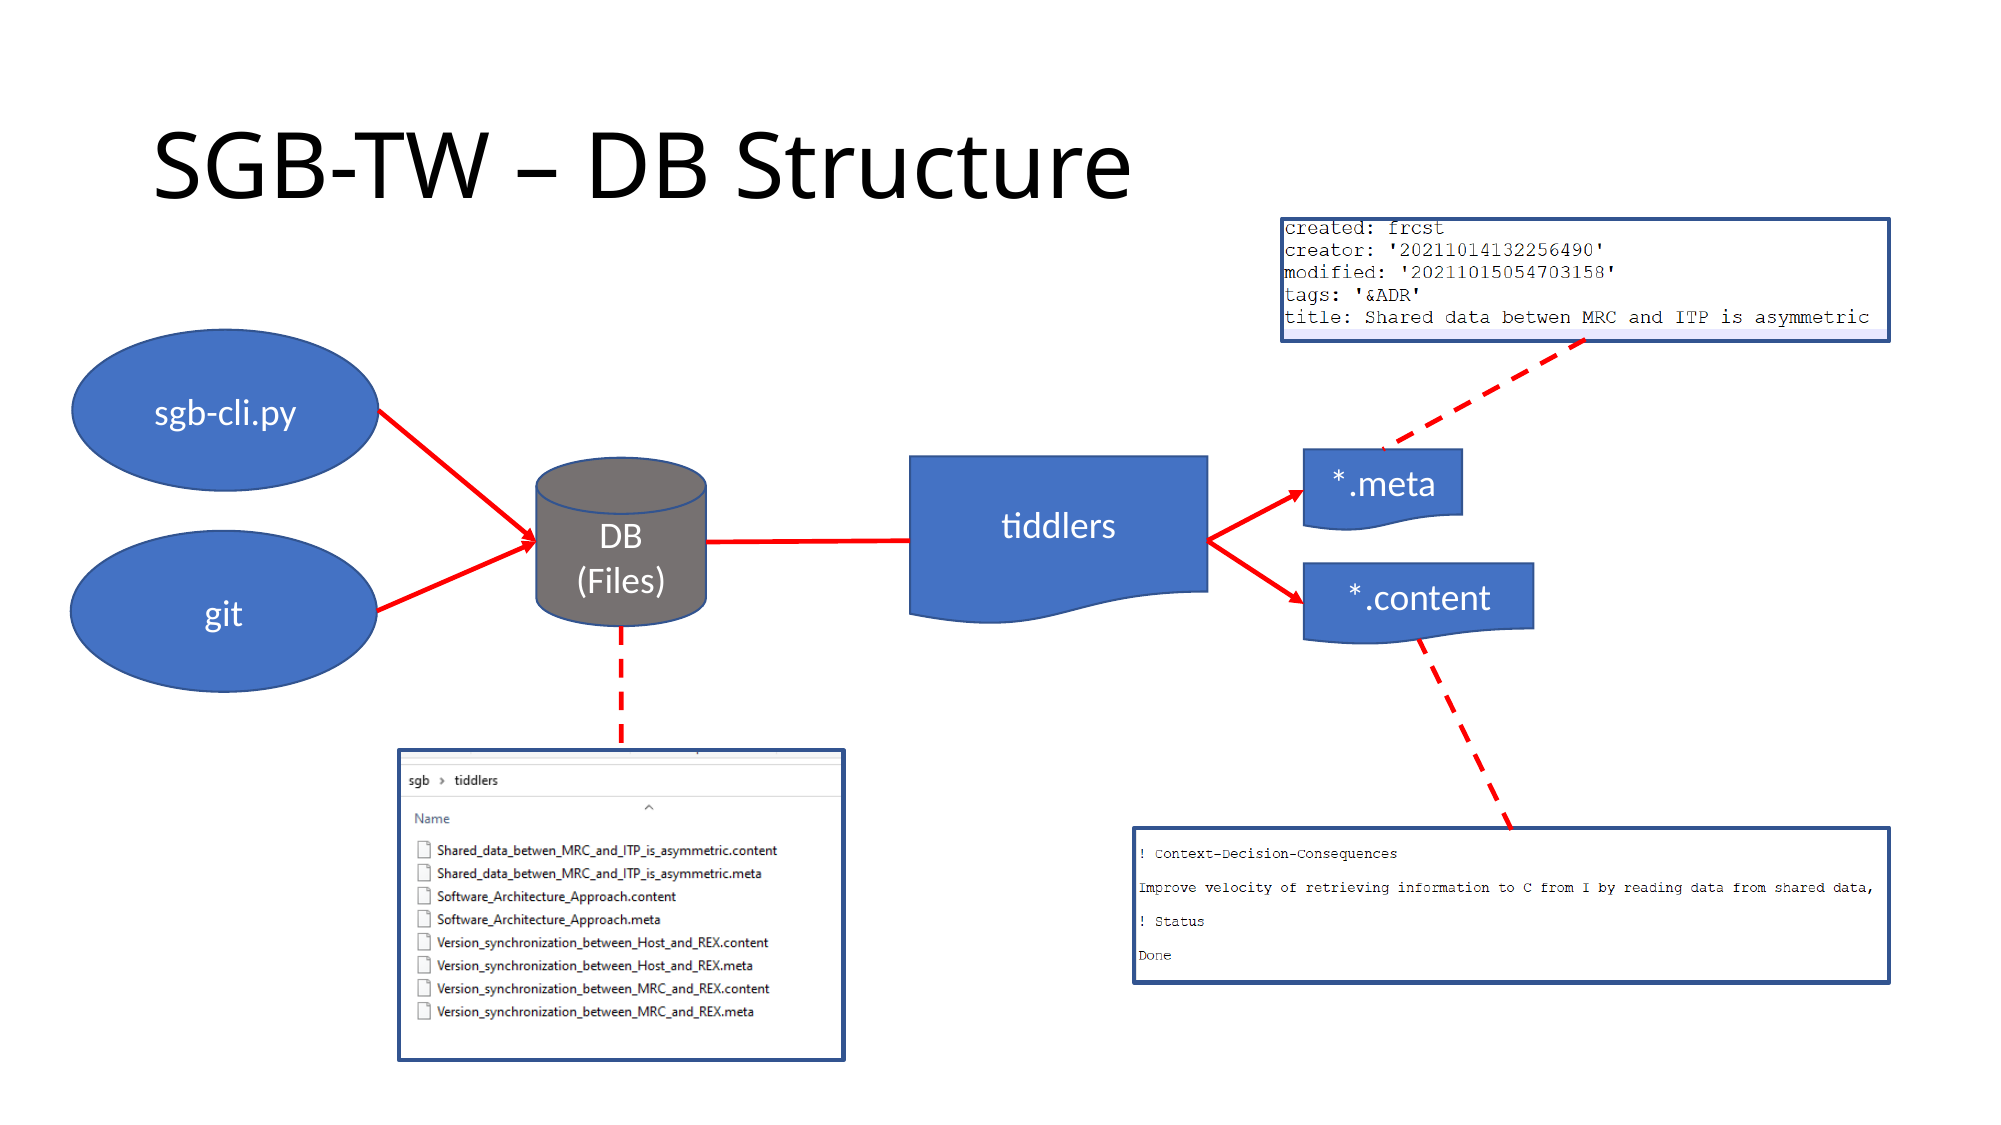

# SGB-TW – DB Structure
sgb-cli.py
*.meta
tiddlers
DB
(Files)
git
*.content